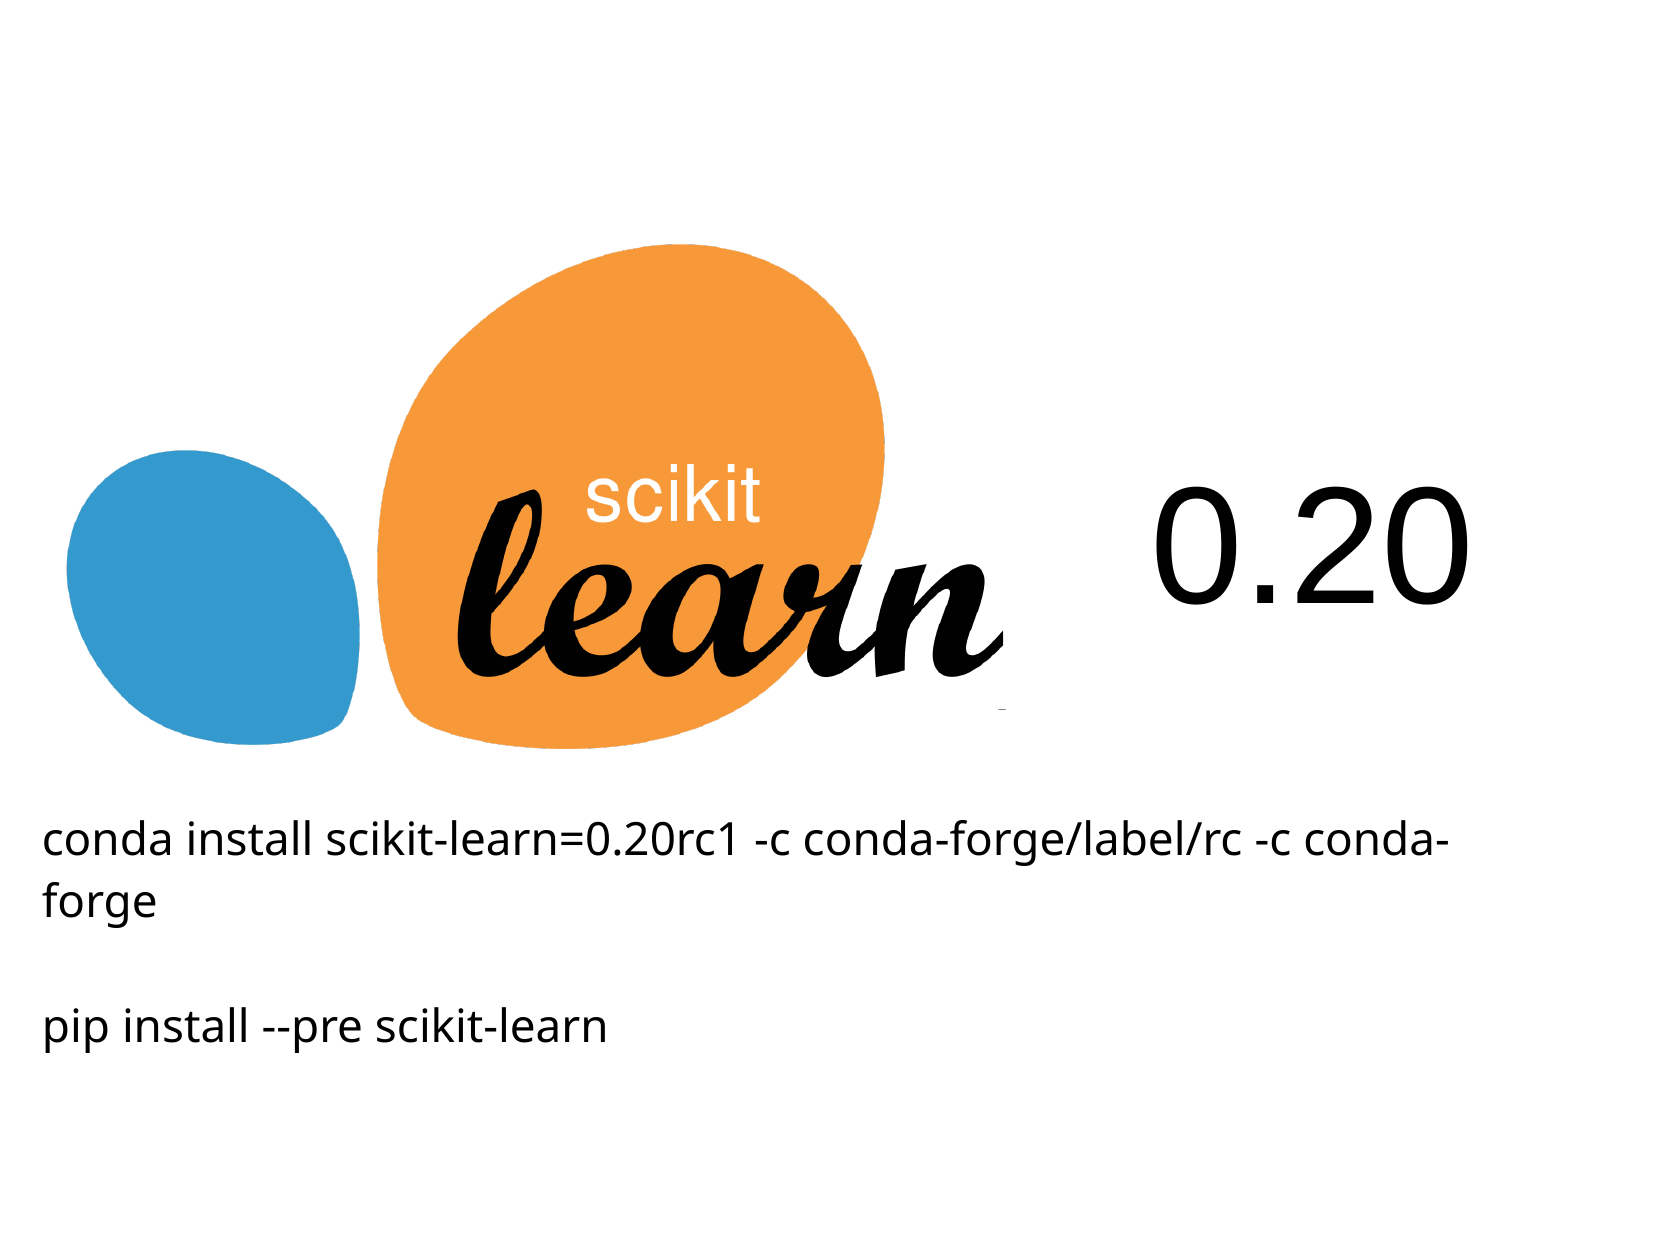

0.20
# conda install scikit-learn=0.20rc1 -c conda-forge/label/rc -c conda-forge
pip install --pre scikit-learn